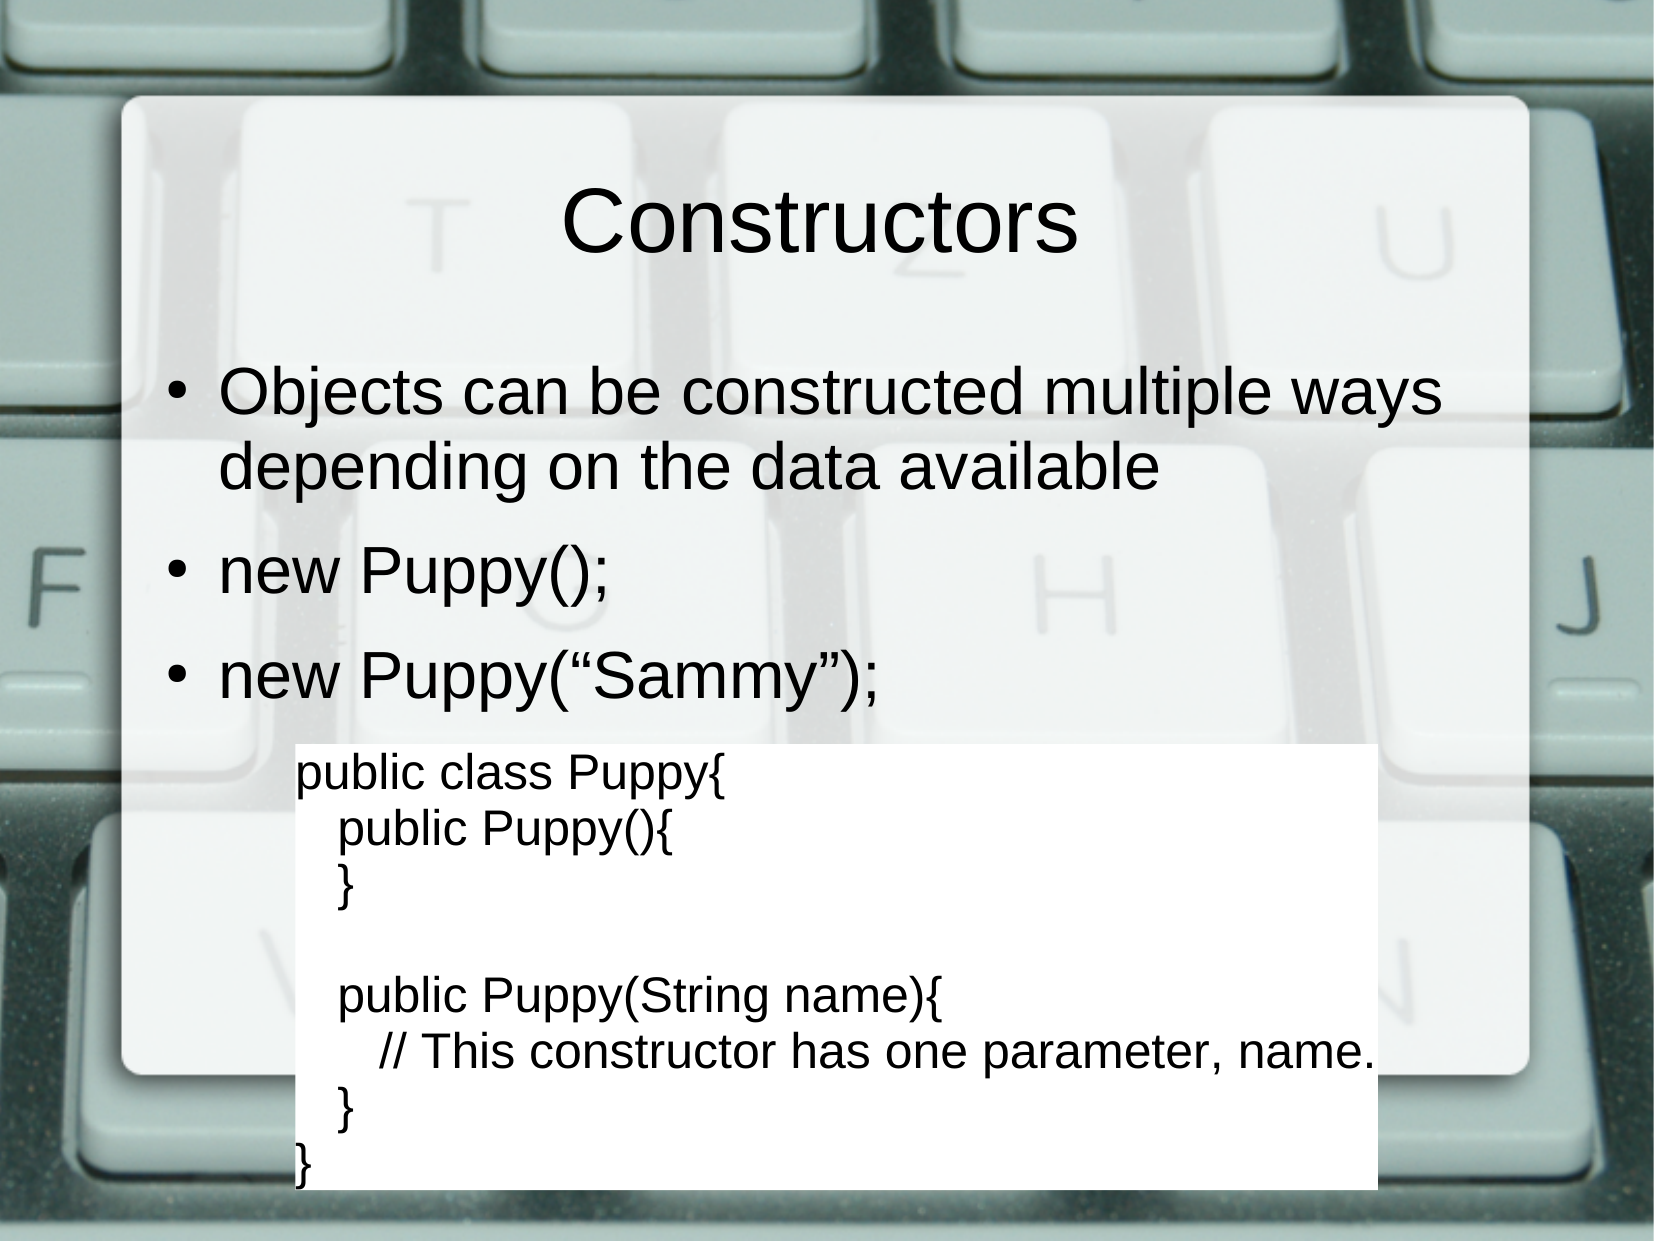

# Constructors
Objects can be constructed multiple ways depending on the data available
new Puppy();
new Puppy(“Sammy”);
public class Puppy{
 public Puppy(){
 }
 public Puppy(String name){
 // This constructor has one parameter, name.
 }
}